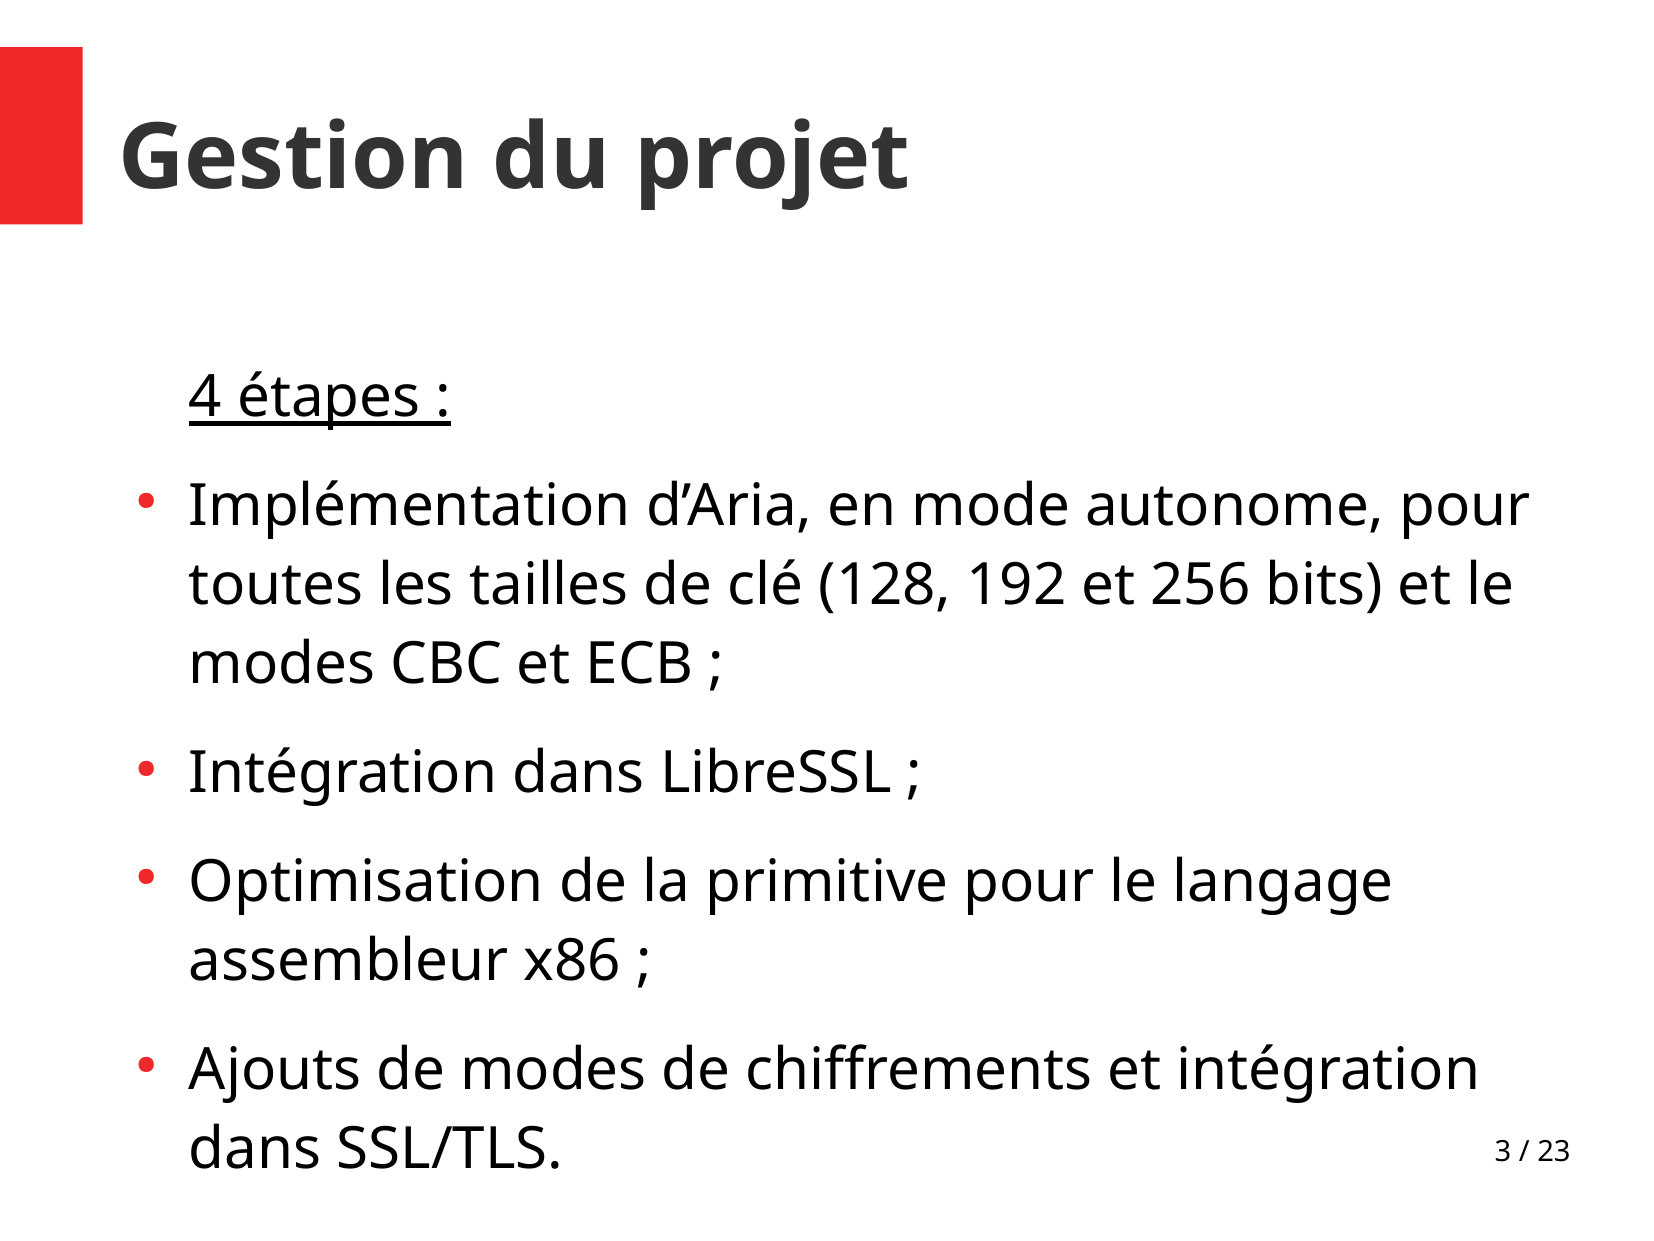

# Gestion du projet
4 étapes :
Implémentation d’Aria, en mode autonome, pour toutes les tailles de clé (128, 192 et 256 bits) et le modes CBC et ECB ;
Intégration dans LibreSSL ;
Optimisation de la primitive pour le langage assembleur x86 ;
Ajouts de modes de chiffrements et intégration dans SSL/TLS.
3